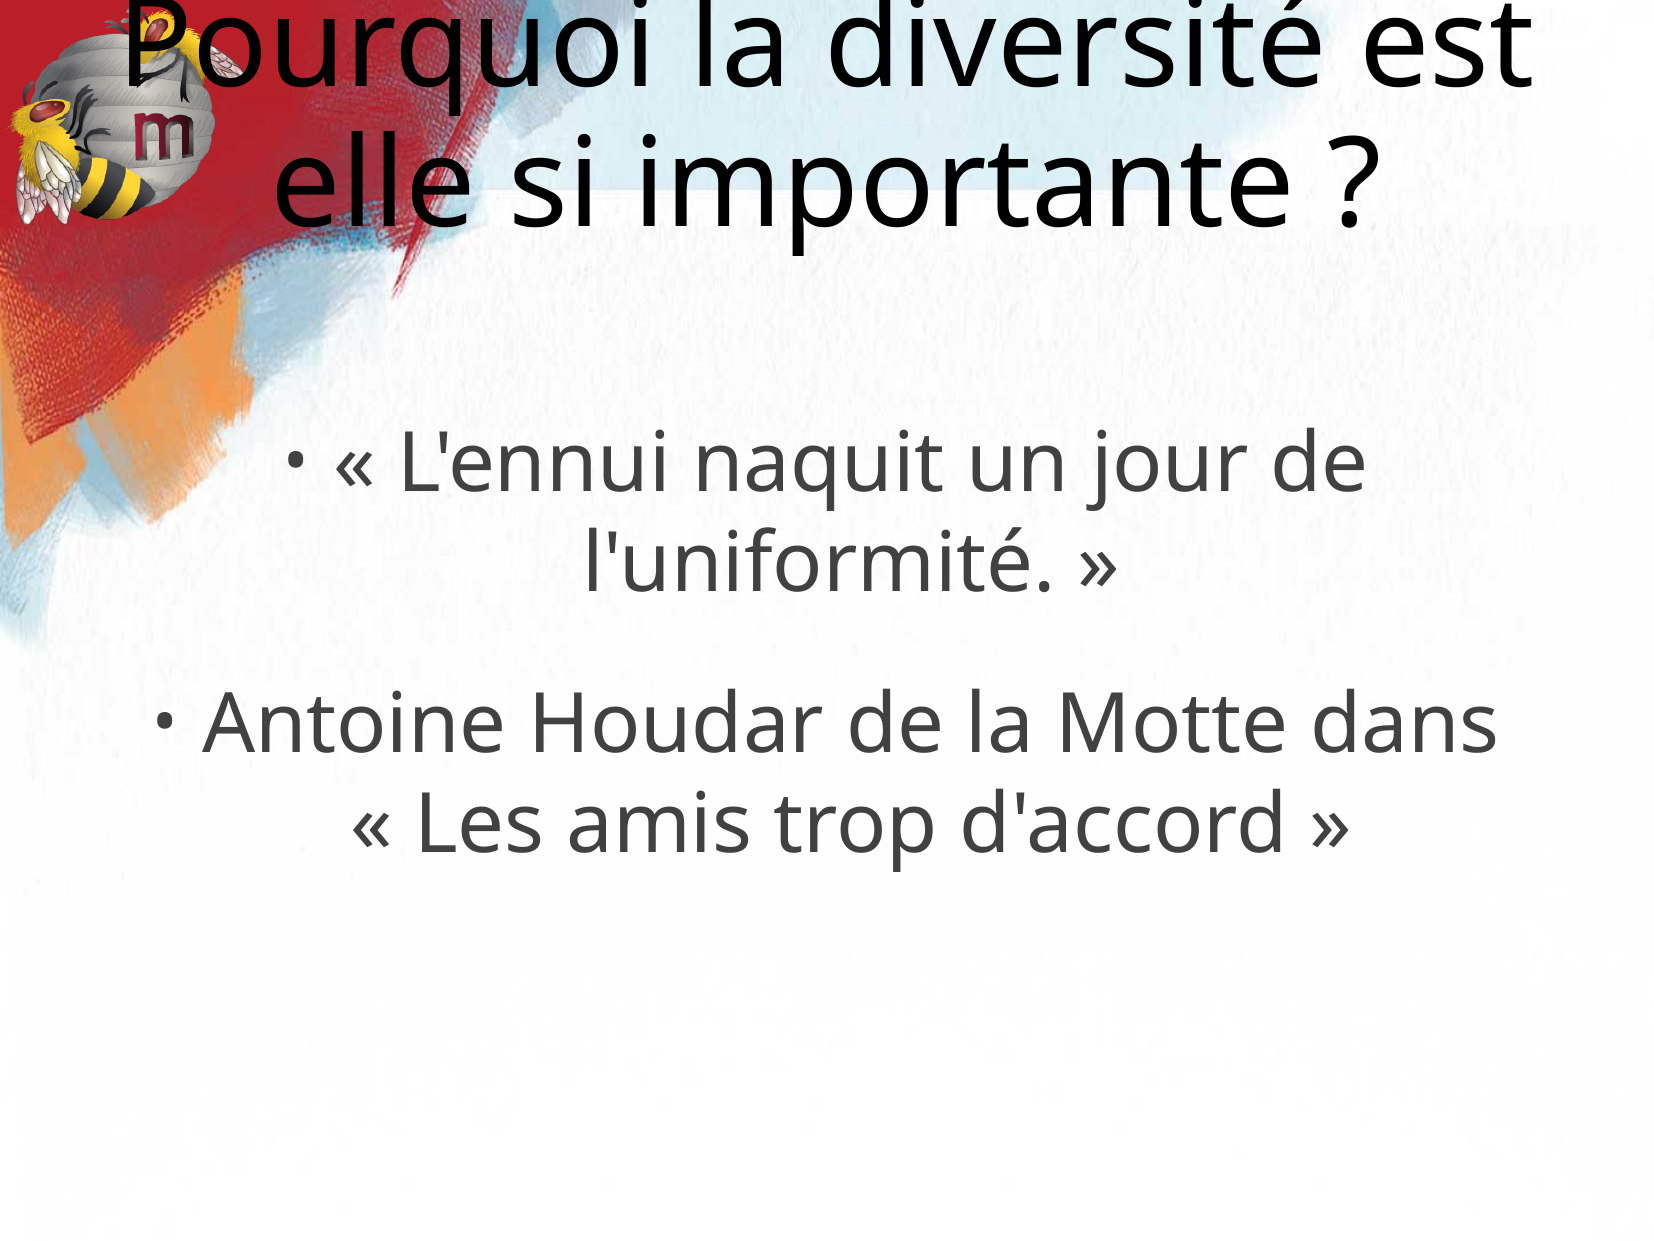

# Pourquoi la diversité est elle si importante ?
« L'ennui naquit un jour de l'uniformité. »
Antoine Houdar de la Motte dans « Les amis trop d'accord »